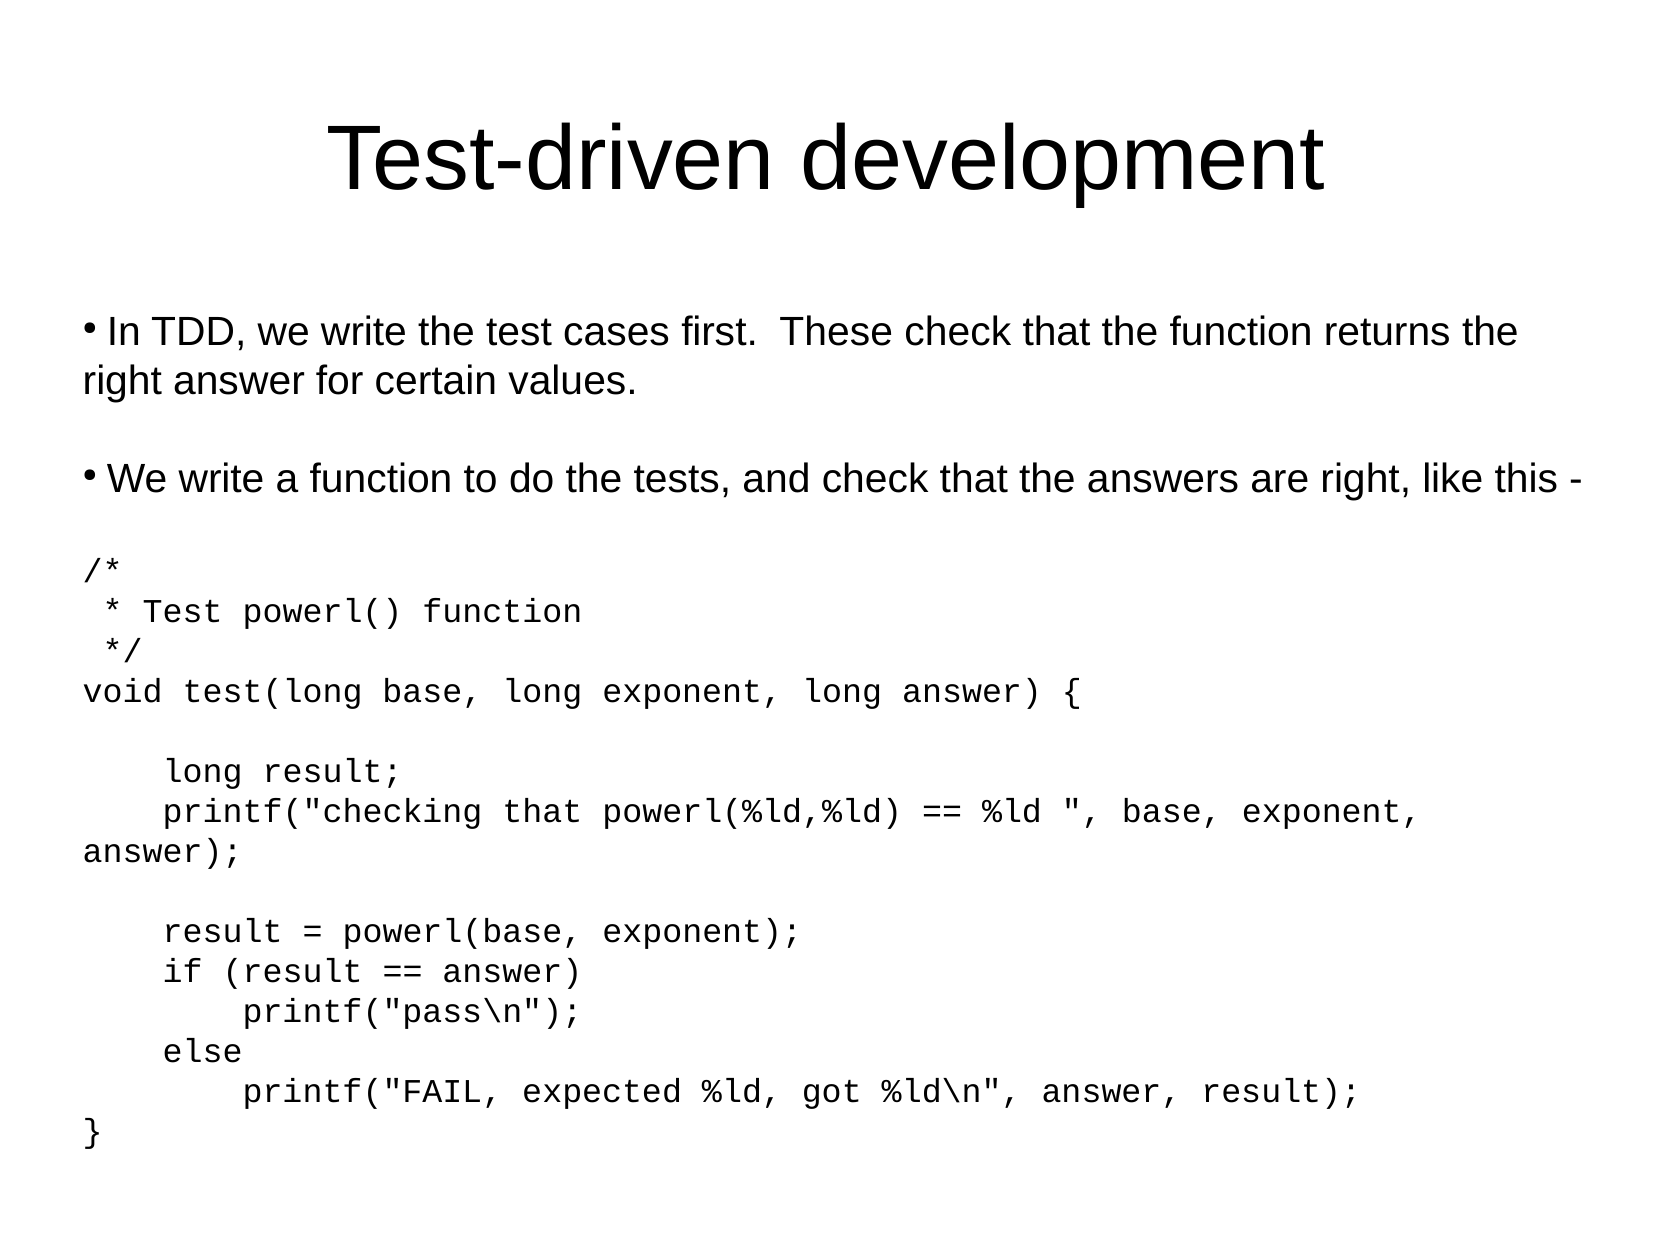

# Test-driven development
 In TDD, we write the test cases first. These check that the function returns the right answer for certain values.
 We write a function to do the tests, and check that the answers are right, like this -
/*
 * Test powerl() function
 */
void test(long base, long exponent, long answer) {
 long result;
 printf("checking that powerl(%ld,%ld) == %ld ", base, exponent, answer);
 result = powerl(base, exponent);
 if (result == answer)
 printf("pass\n");
 else
 printf("FAIL, expected %ld, got %ld\n", answer, result);
}